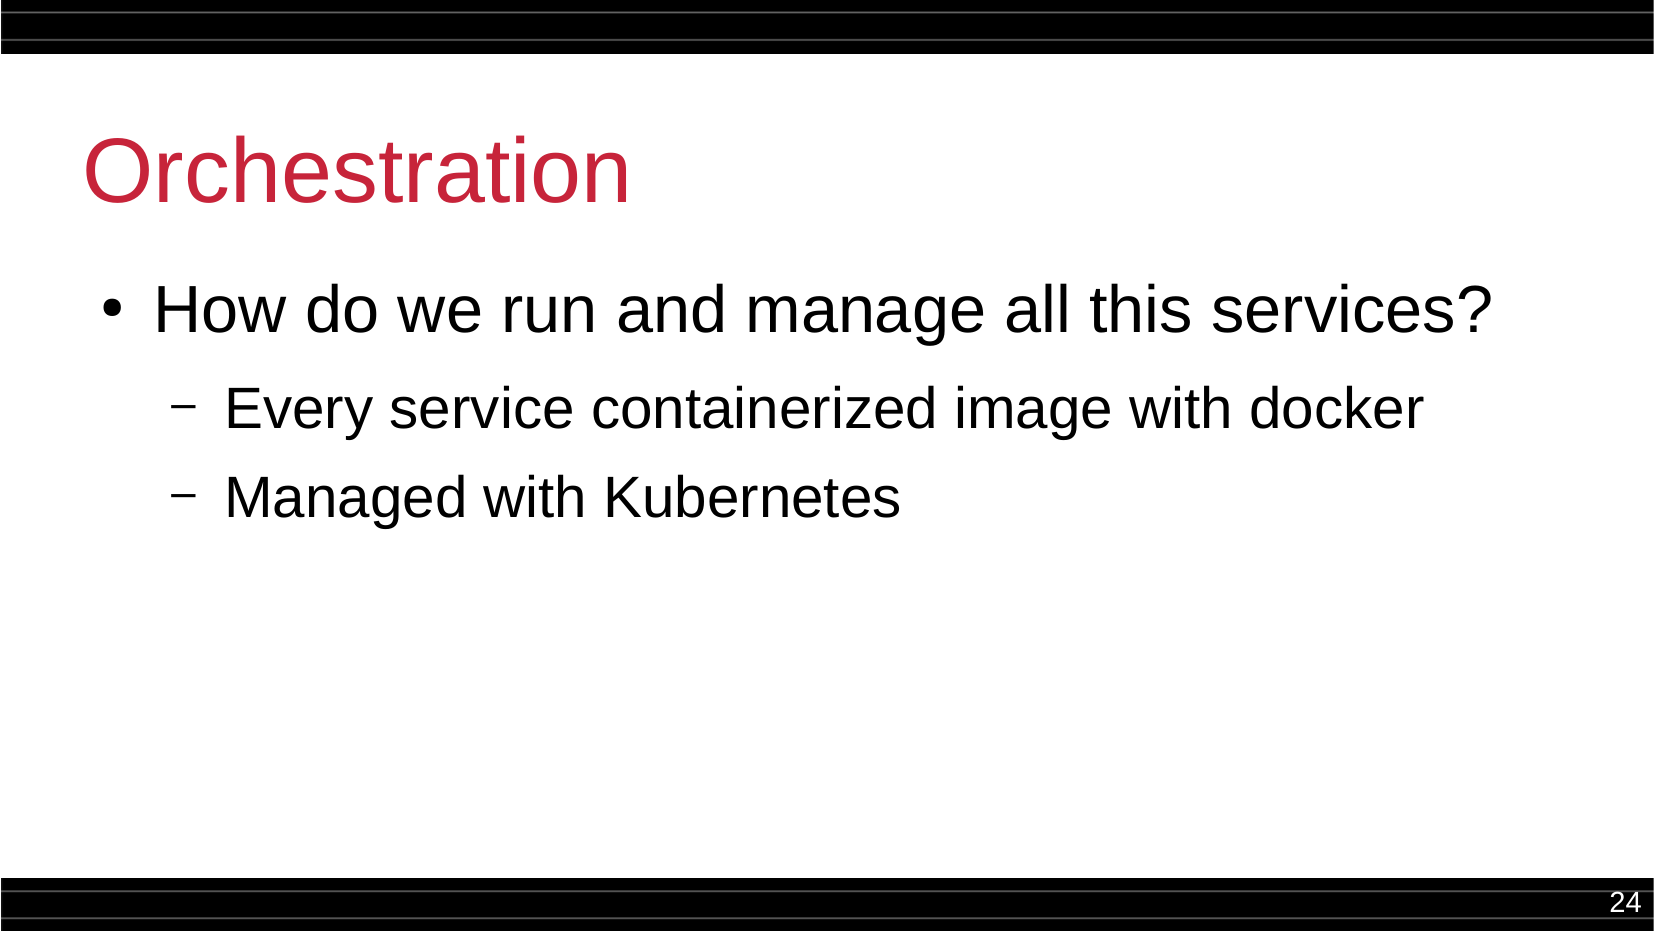

# Orchestration
How do we run and manage all this services?
Every service containerized image with docker
Managed with Kubernetes